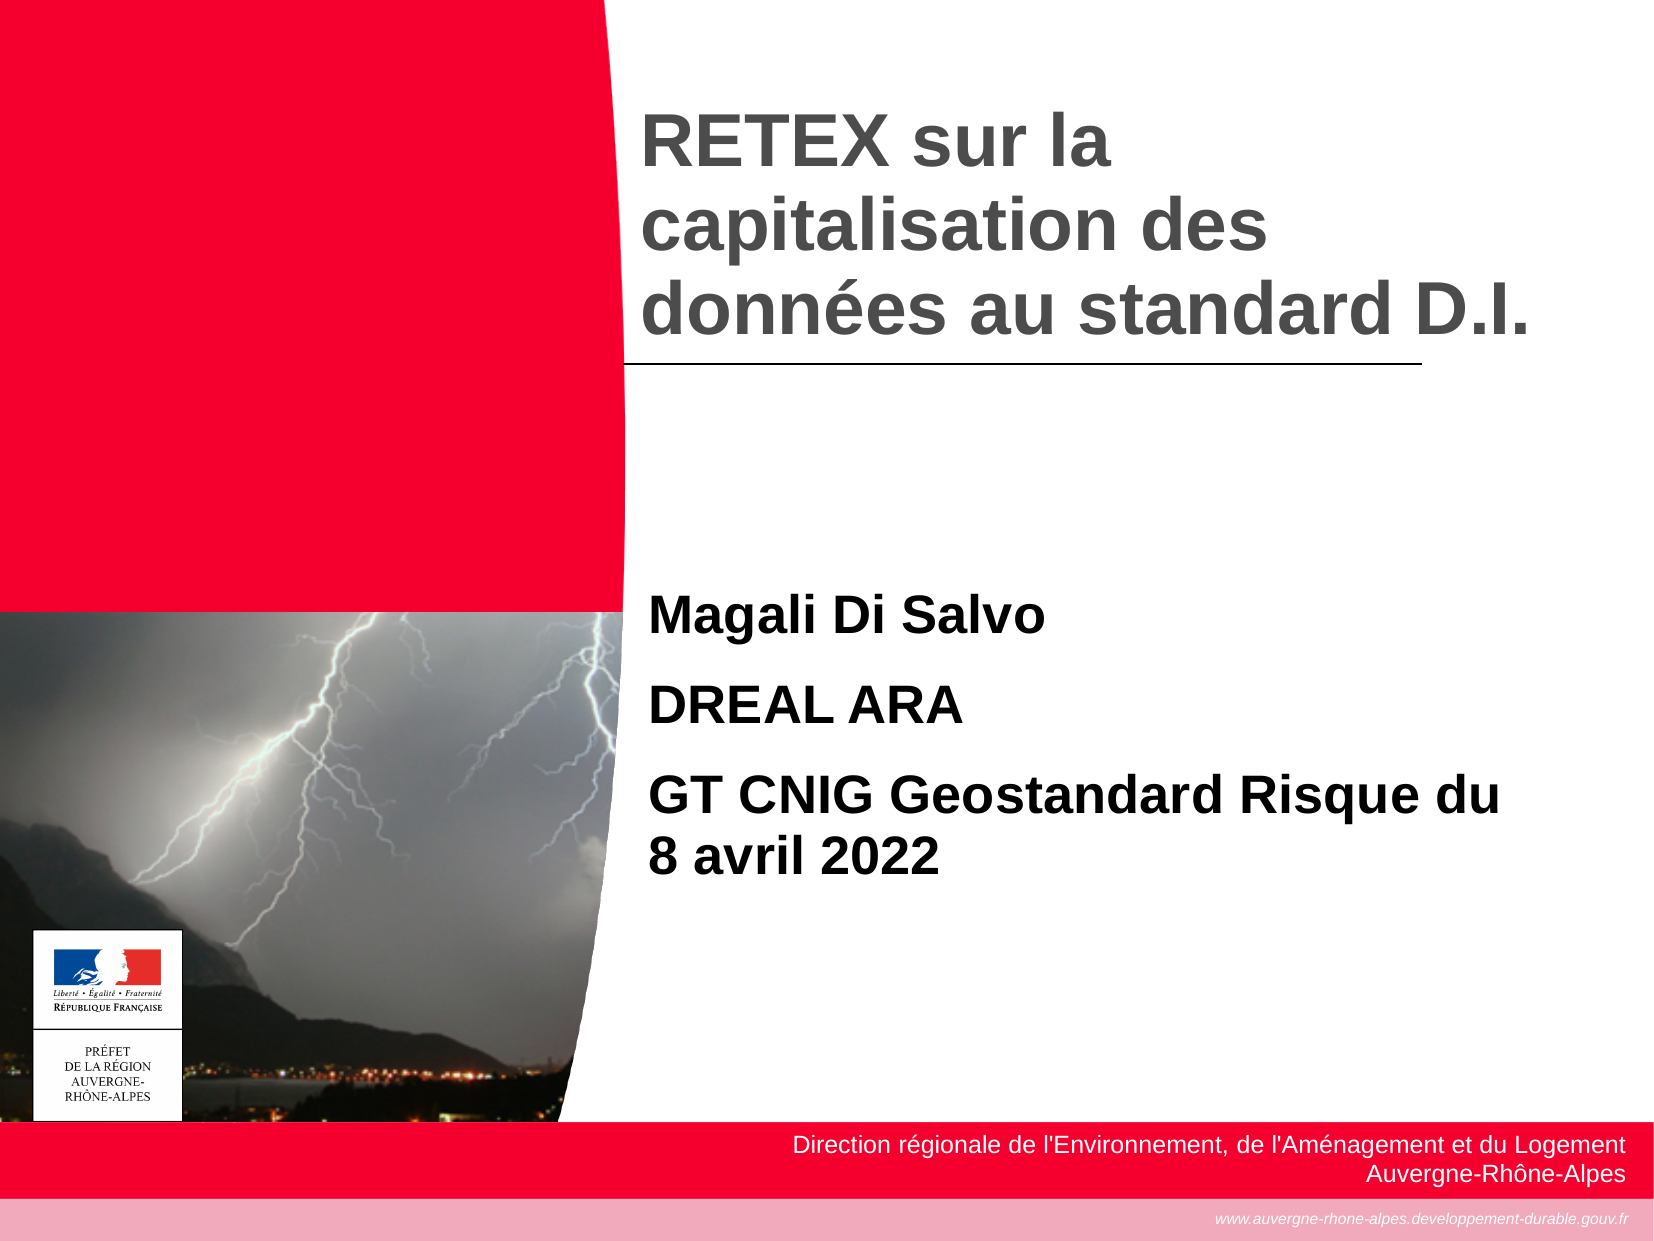

# RETEX sur la capitalisation des données au standard D.I.
Magali Di Salvo
DREAL ARA
GT CNIG Geostandard Risque du 8 avril 2022